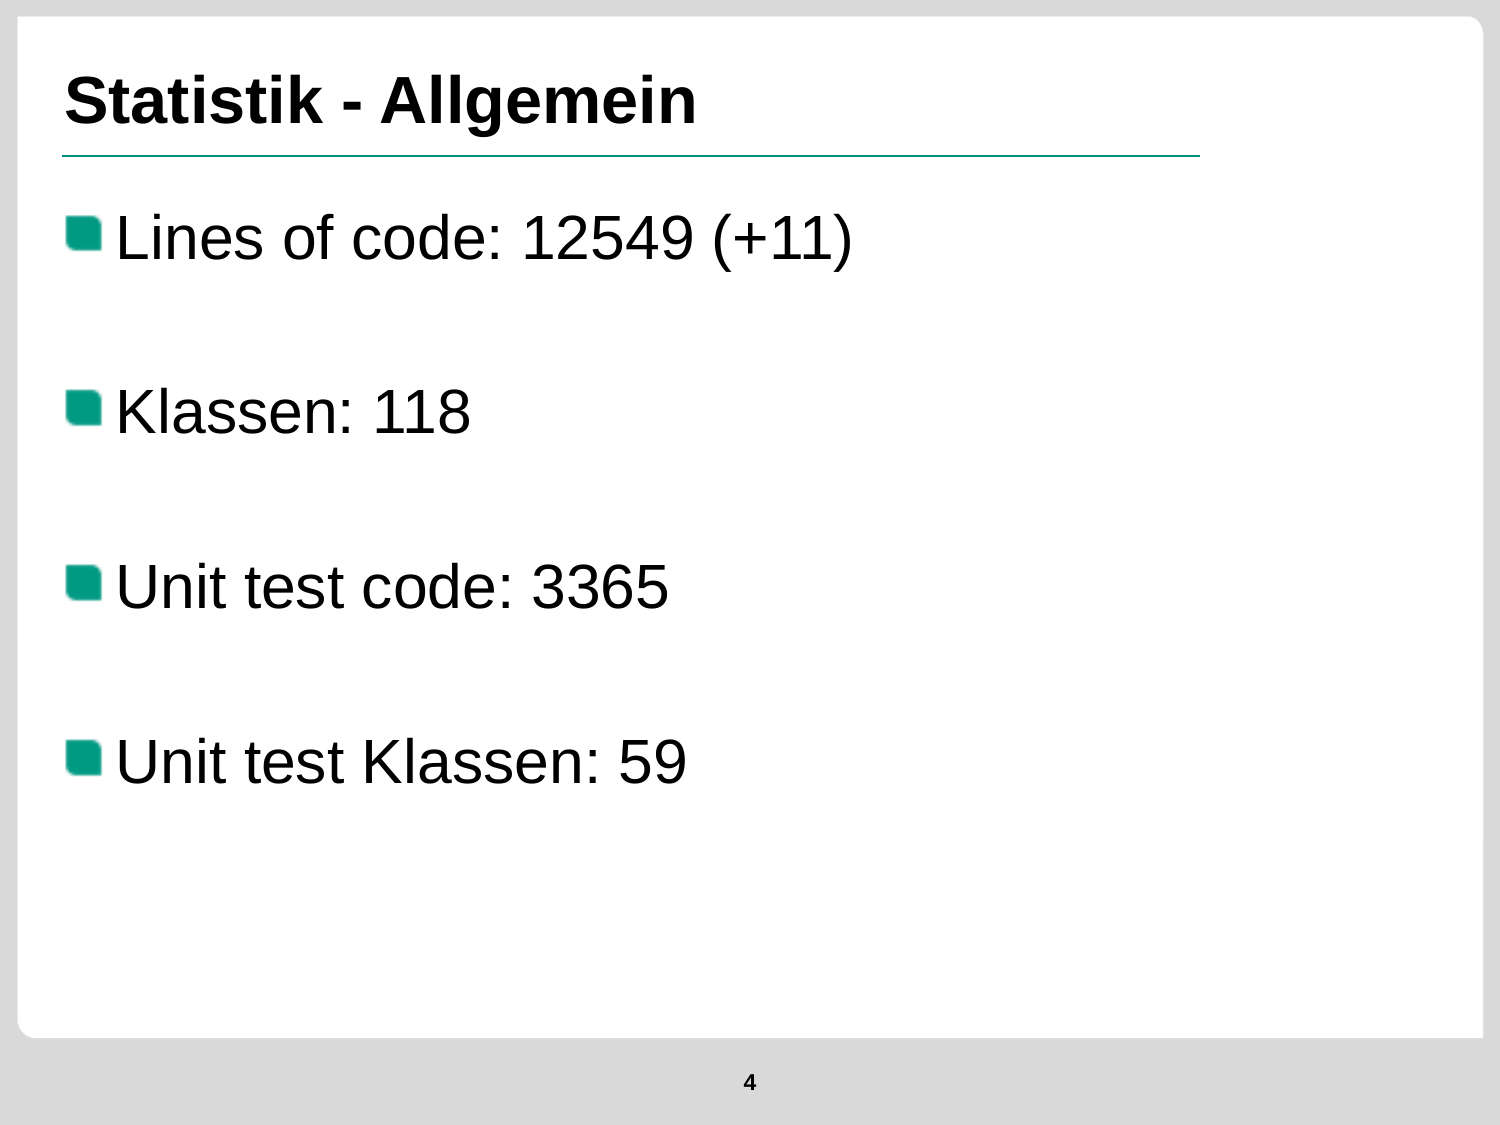

# Statistik - Allgemein
Lines of code: 12549 (+11)
Klassen: 118
Unit test code: 3365
Unit test Klassen: 59